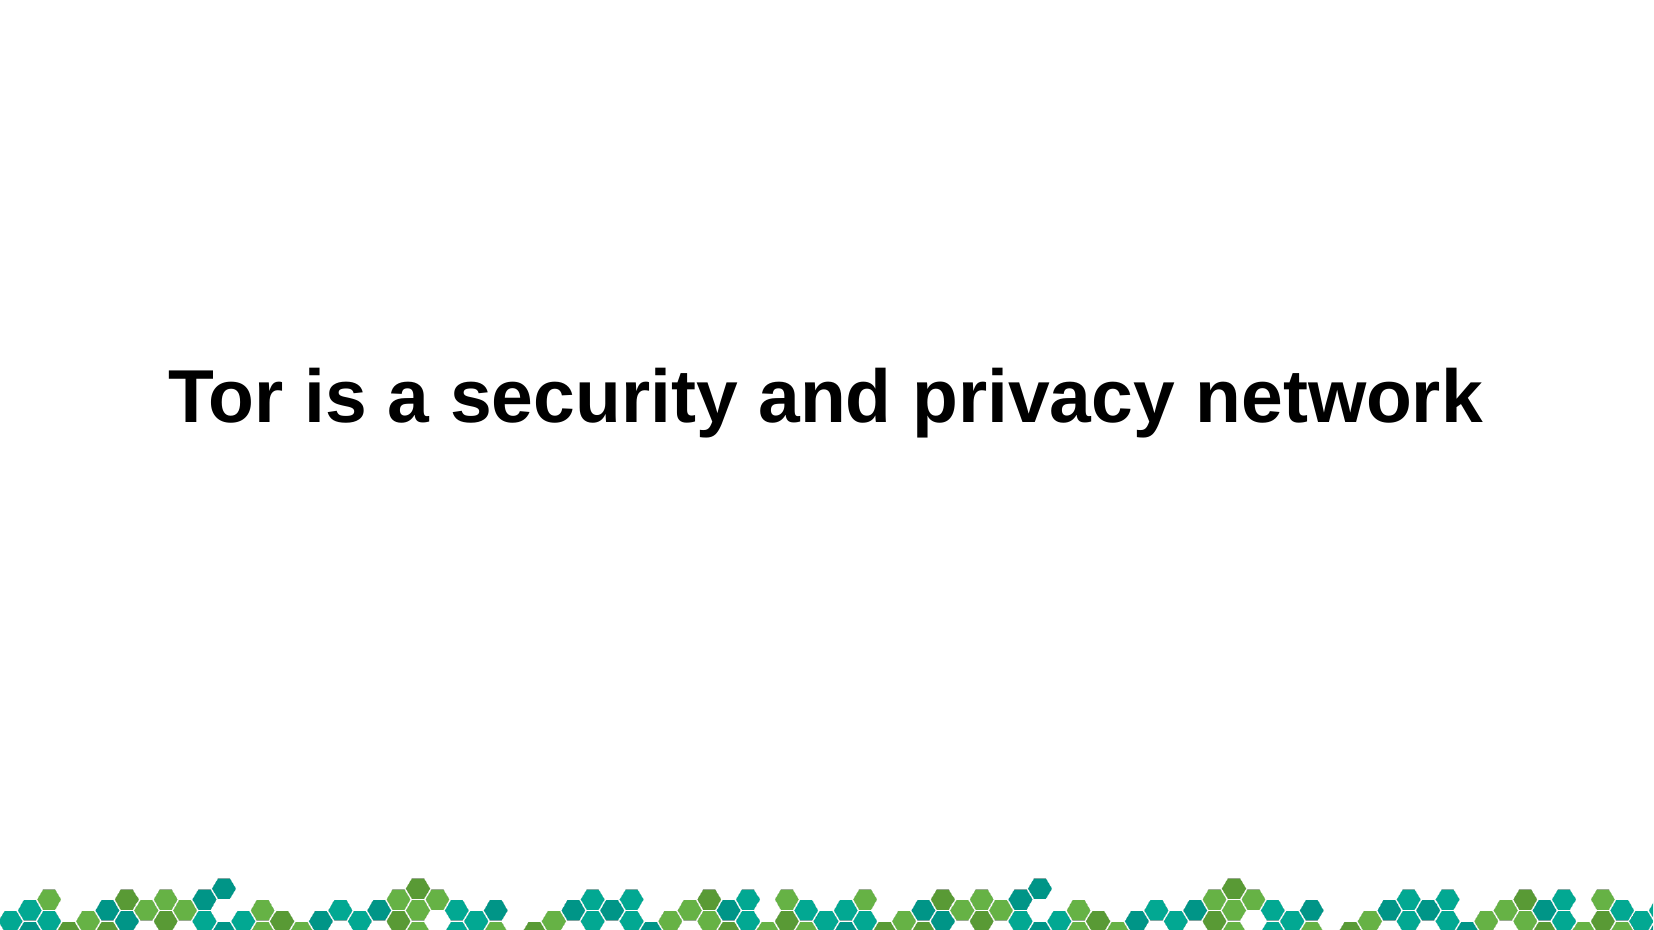

# Tor is a security and privacy network